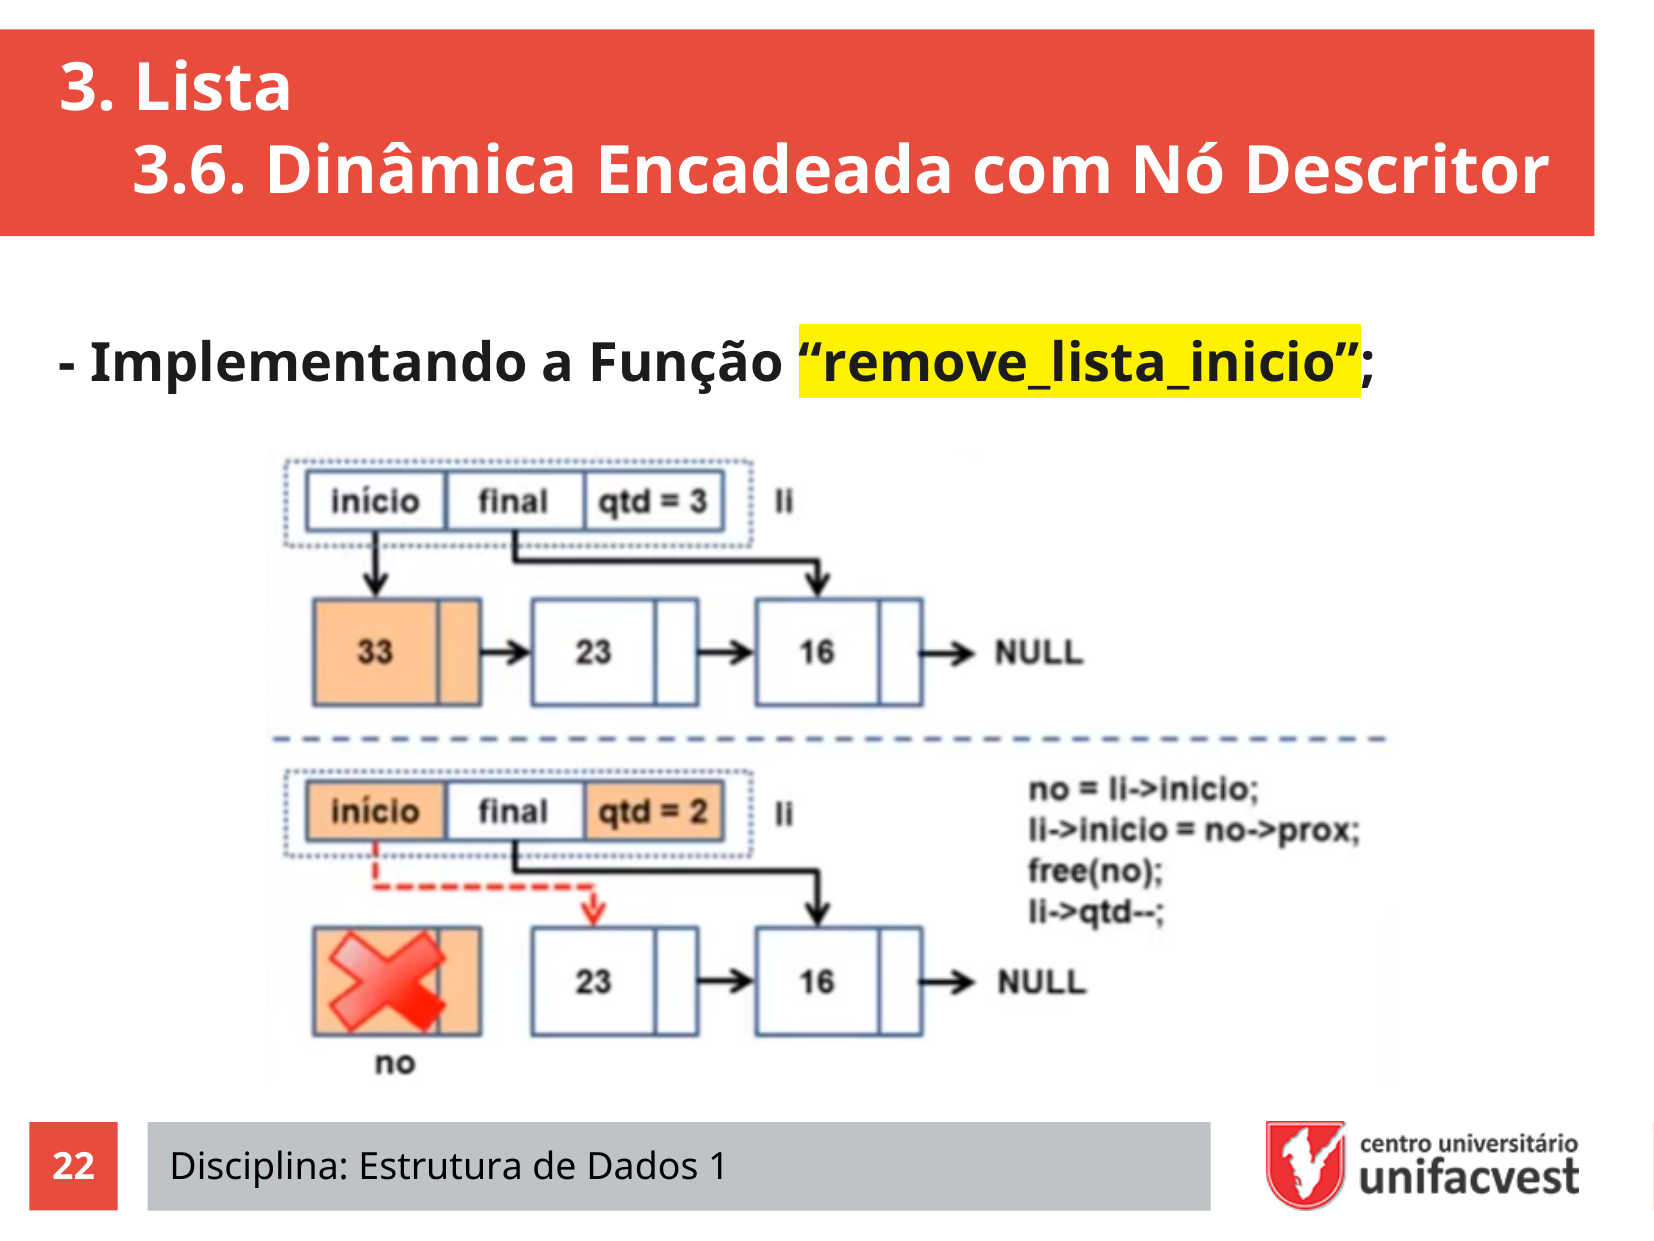

# 3. Lista 3.6. Dinâmica Encadeada com Nó Descritor
- Implementando a Função “remove_lista_inicio”;
22
Disciplina: Estrutura de Dados 1